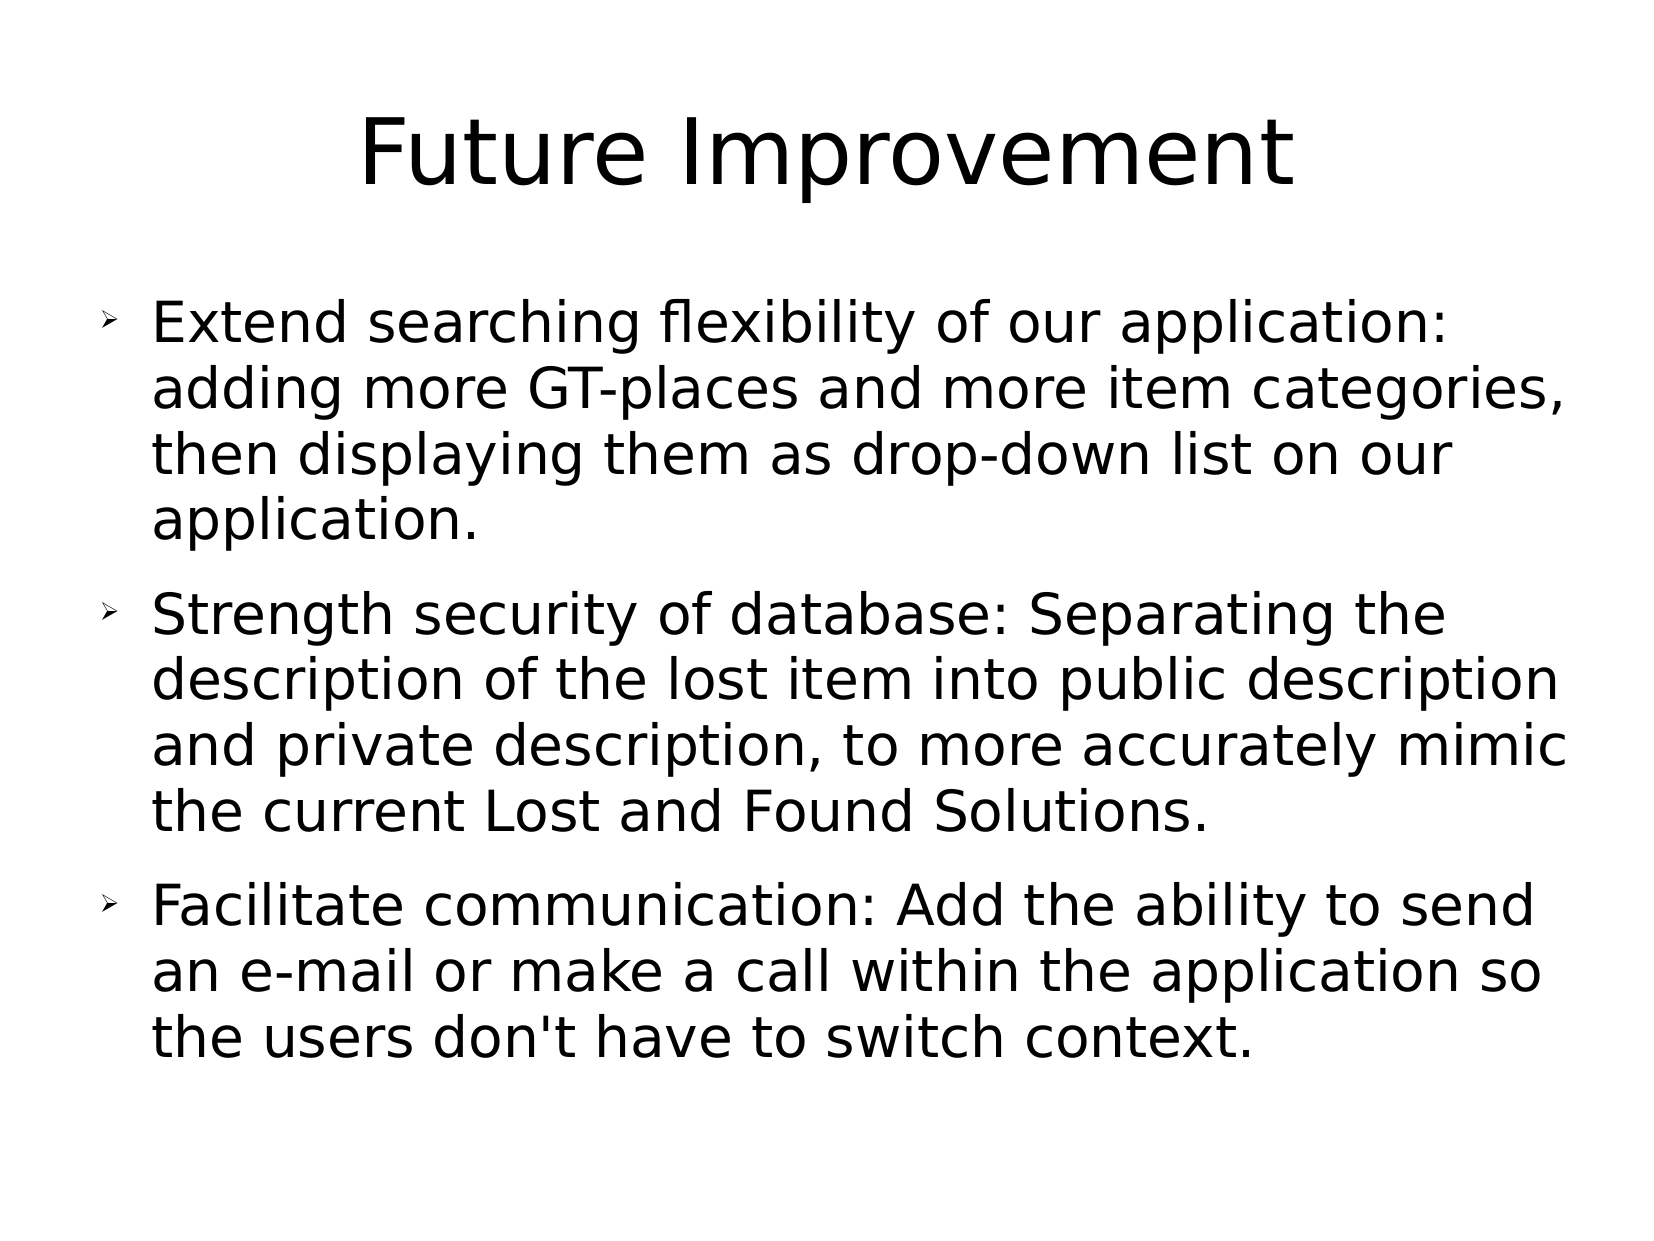

# Future Improvement
Extend searching flexibility of our application: adding more GT-places and more item categories, then displaying them as drop-down list on our application.
Strength security of database: Separating the description of the lost item into public description and private description, to more accurately mimic the current Lost and Found Solutions.
Facilitate communication: Add the ability to send an e-mail or make a call within the application so the users don't have to switch context.